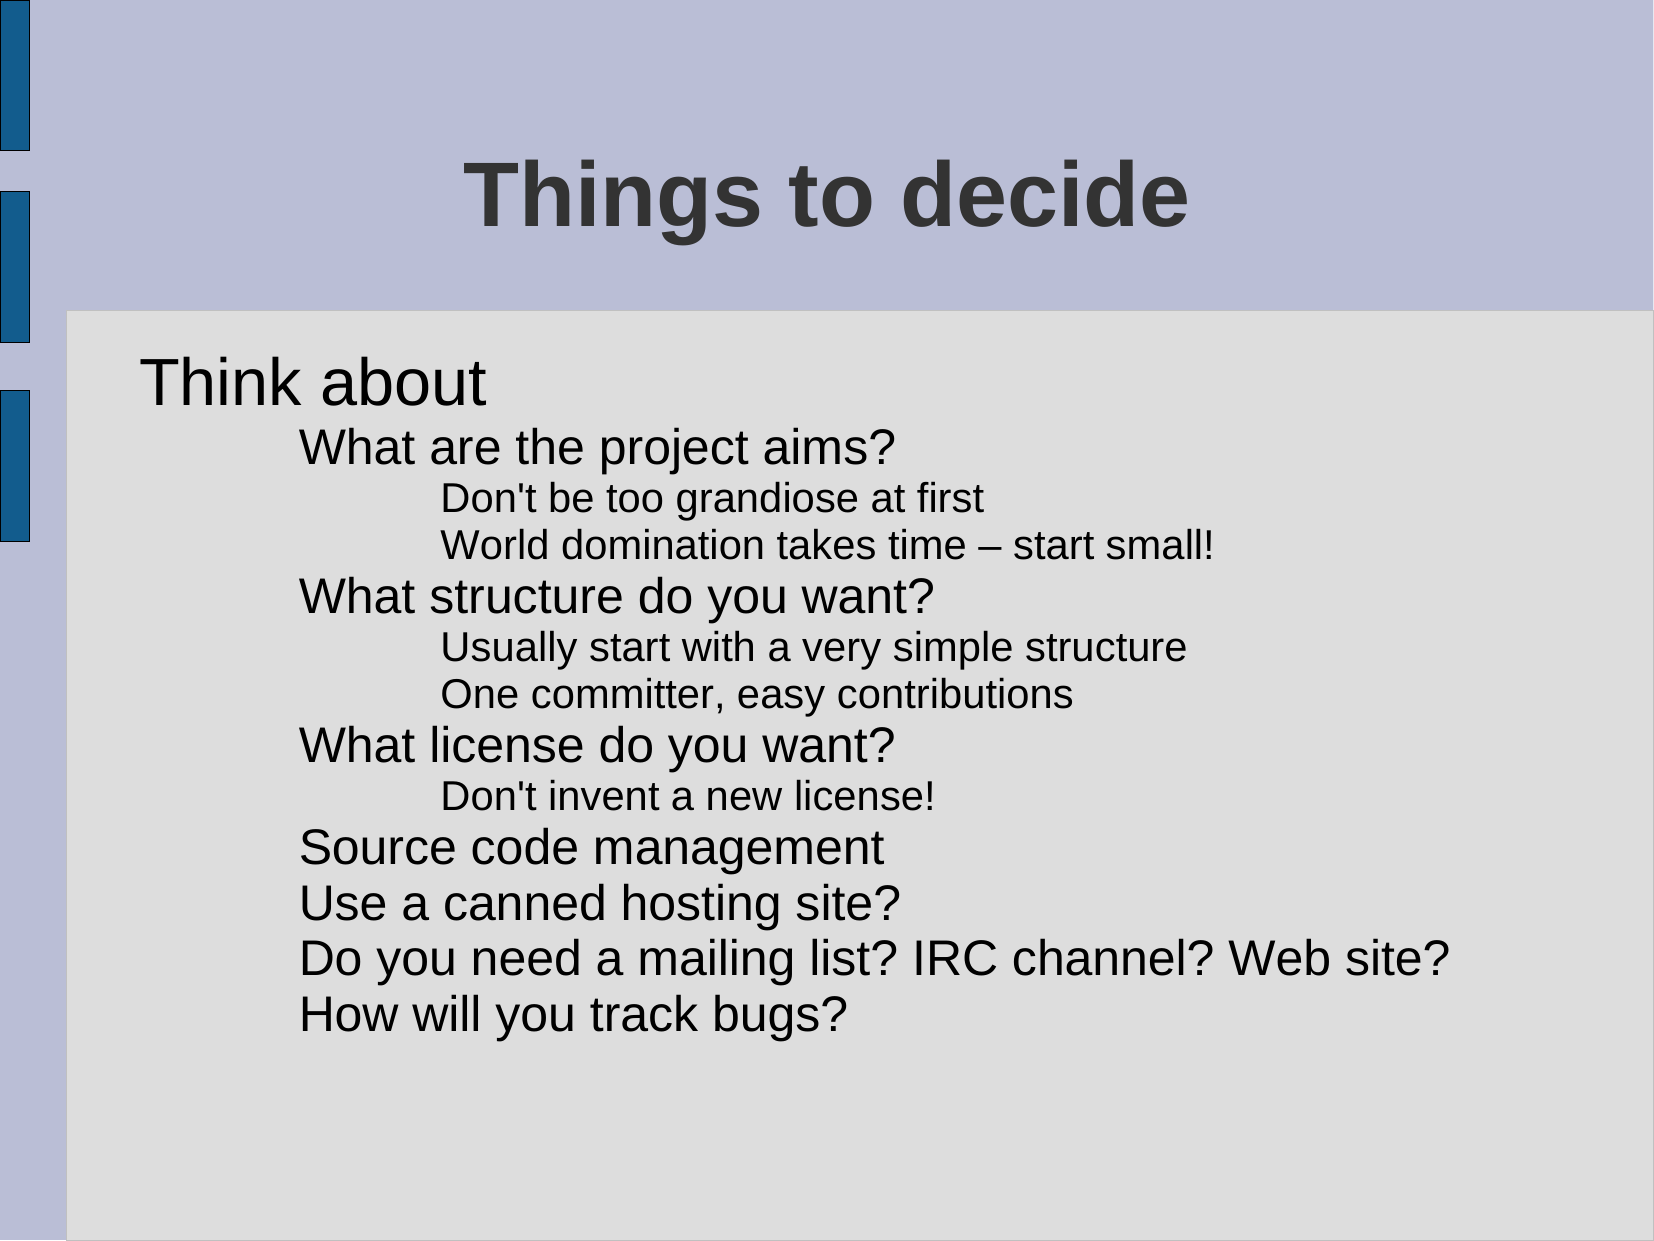

# Things to decide
Think about
What are the project aims?
Don't be too grandiose at first
World domination takes time – start small!
What structure do you want?
Usually start with a very simple structure
One committer, easy contributions
What license do you want?
Don't invent a new license!
Source code management
Use a canned hosting site?
Do you need a mailing list? IRC channel? Web site?
How will you track bugs?